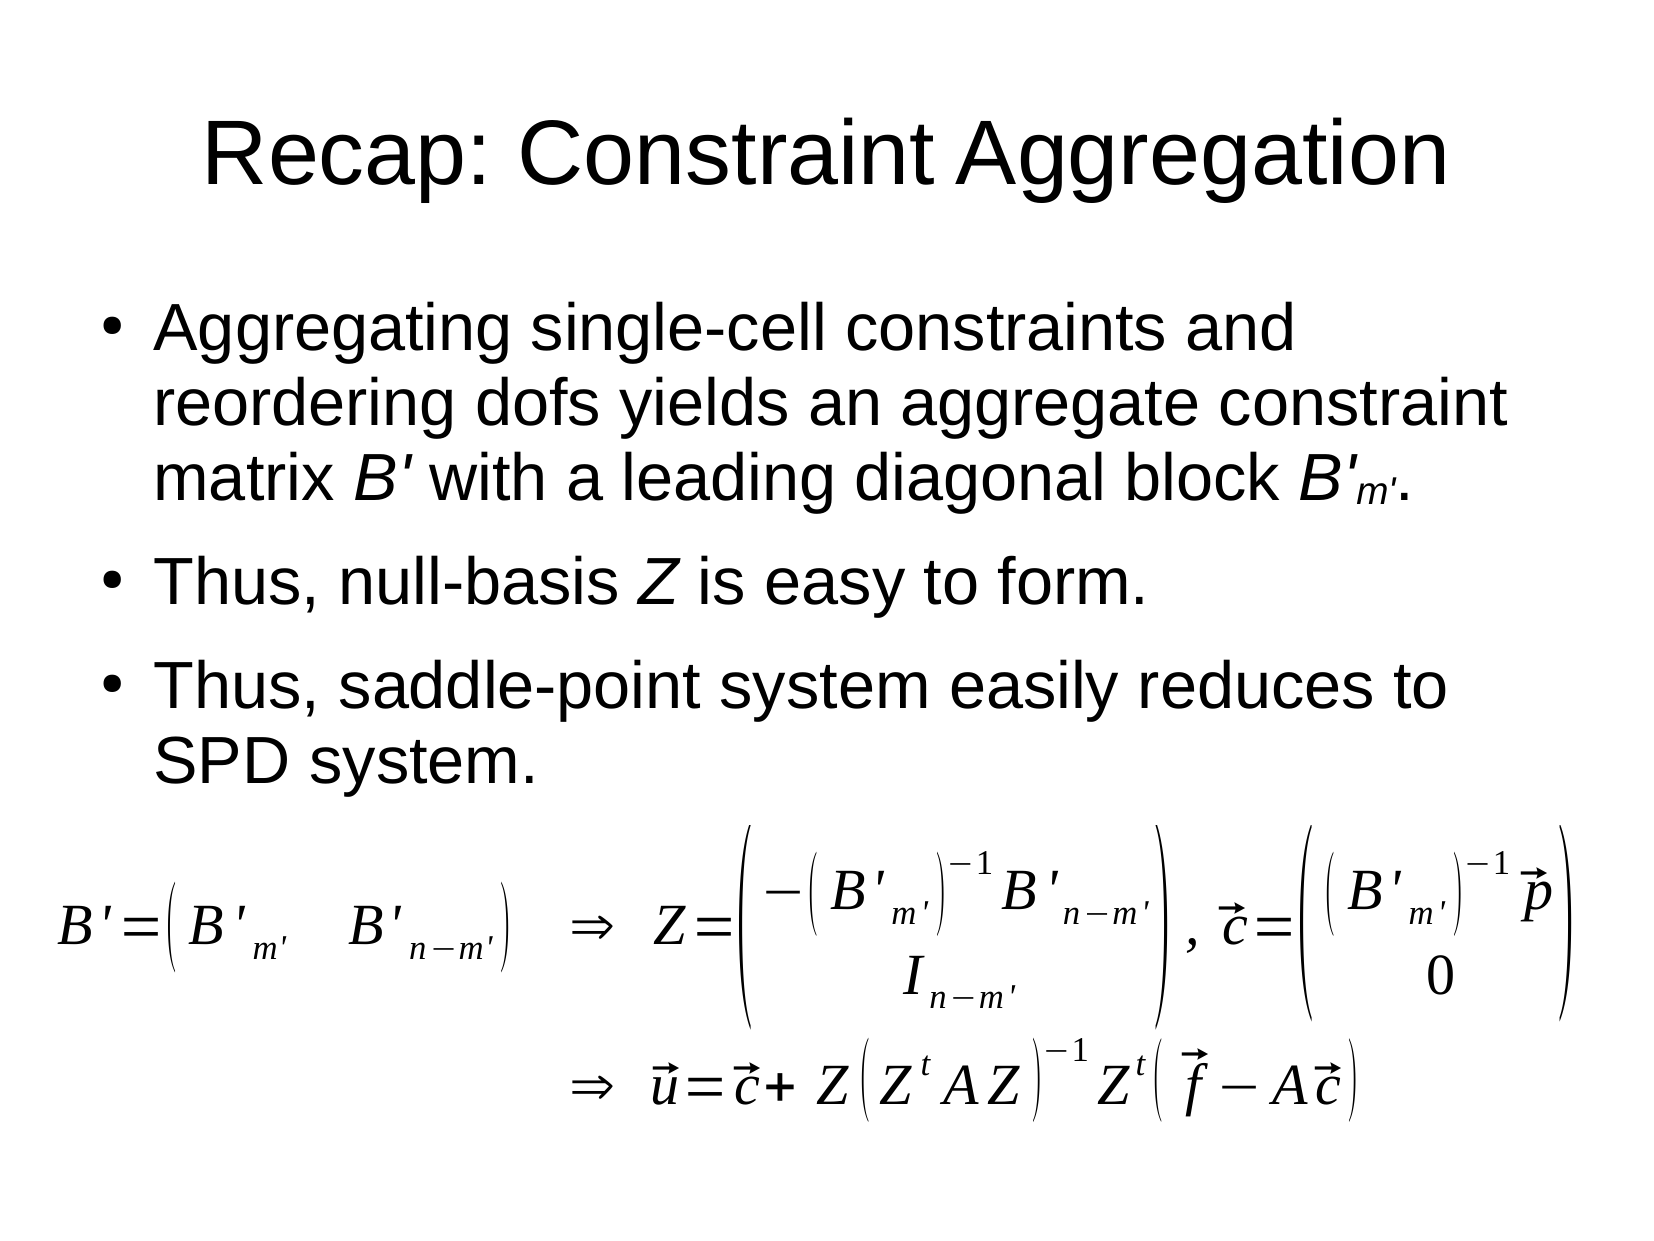

# Recap: Constraint Aggregation
Aggregating single-cell constraints and reordering dofs yields an aggregate constraint matrix B' with a leading diagonal block B'm'.
Thus, null-basis Z is easy to form.
Thus, saddle-point system easily reduces to SPD system.